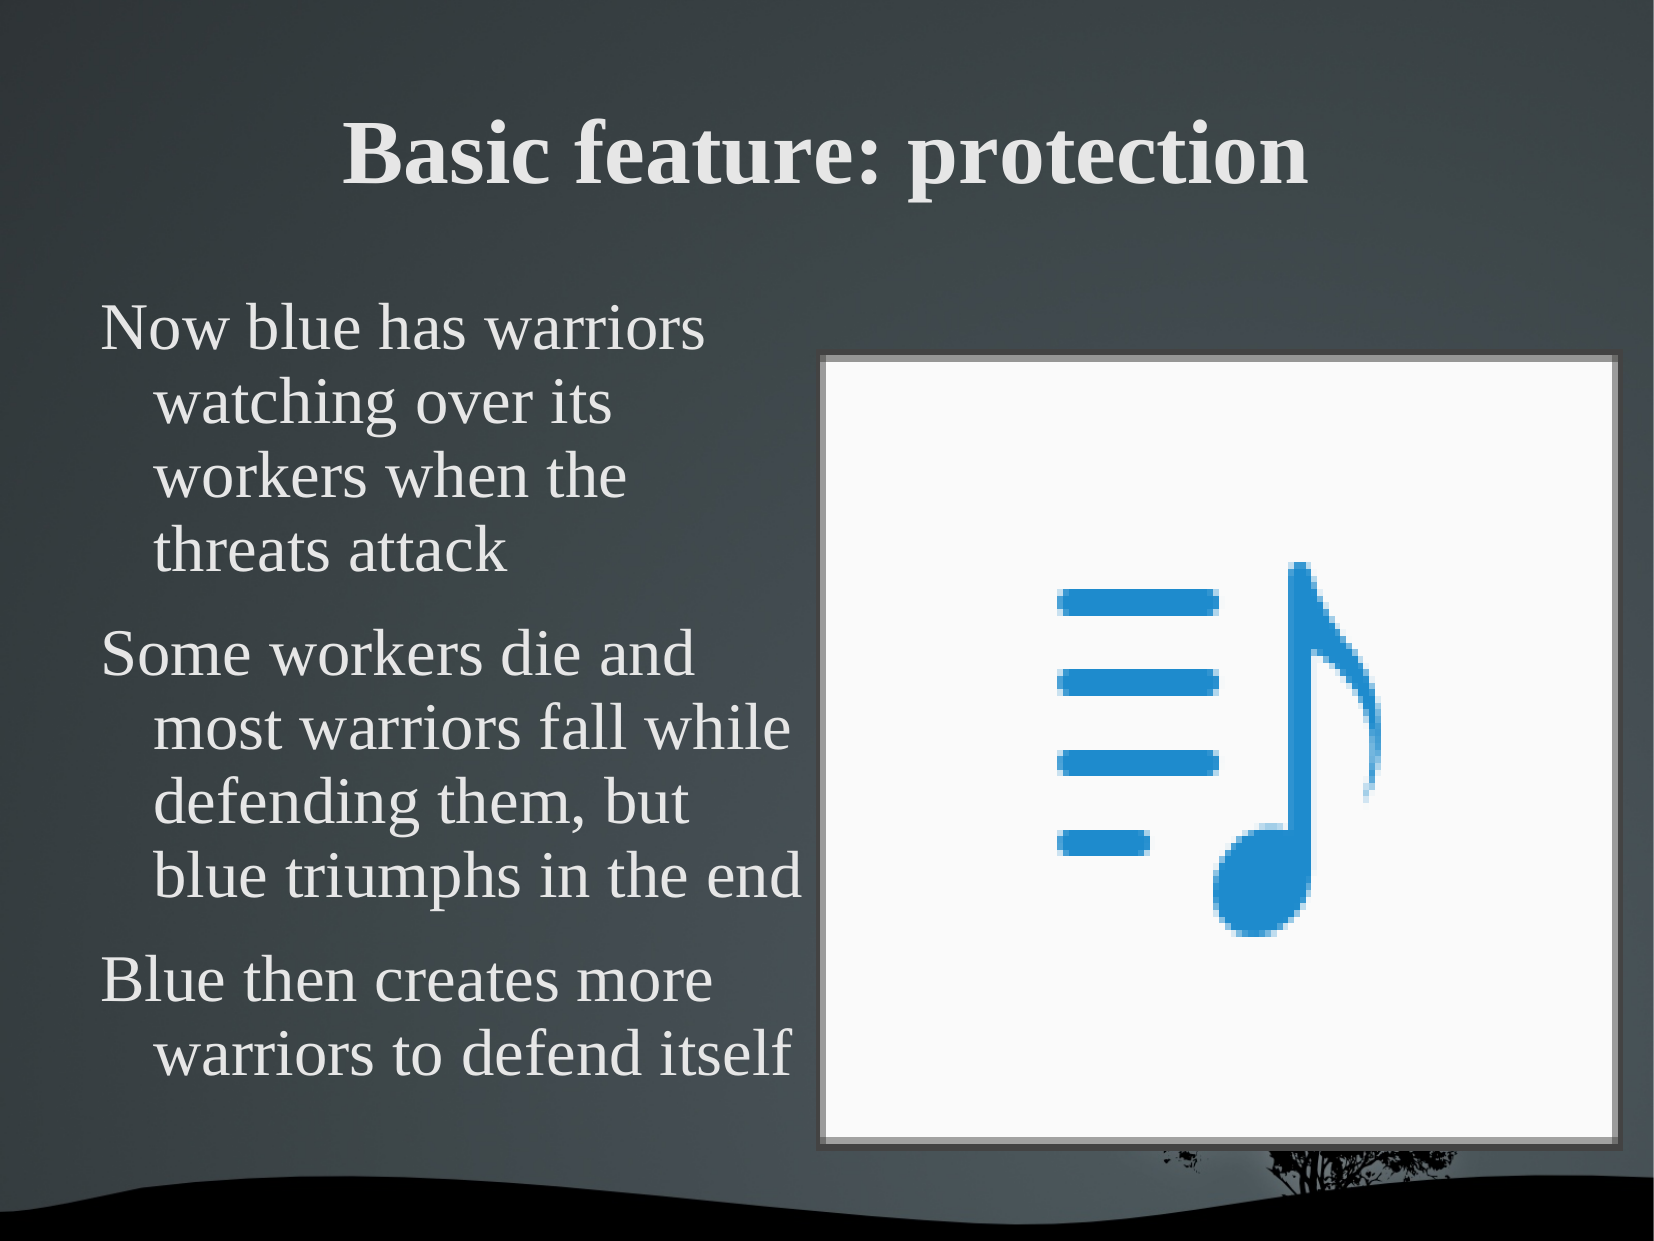

# Basic feature: protection
Now blue has warriors watching over its workers when the threats attack
Some workers die and most warriors fall while defending them, but blue triumphs in the end
Blue then creates more warriors to defend itself